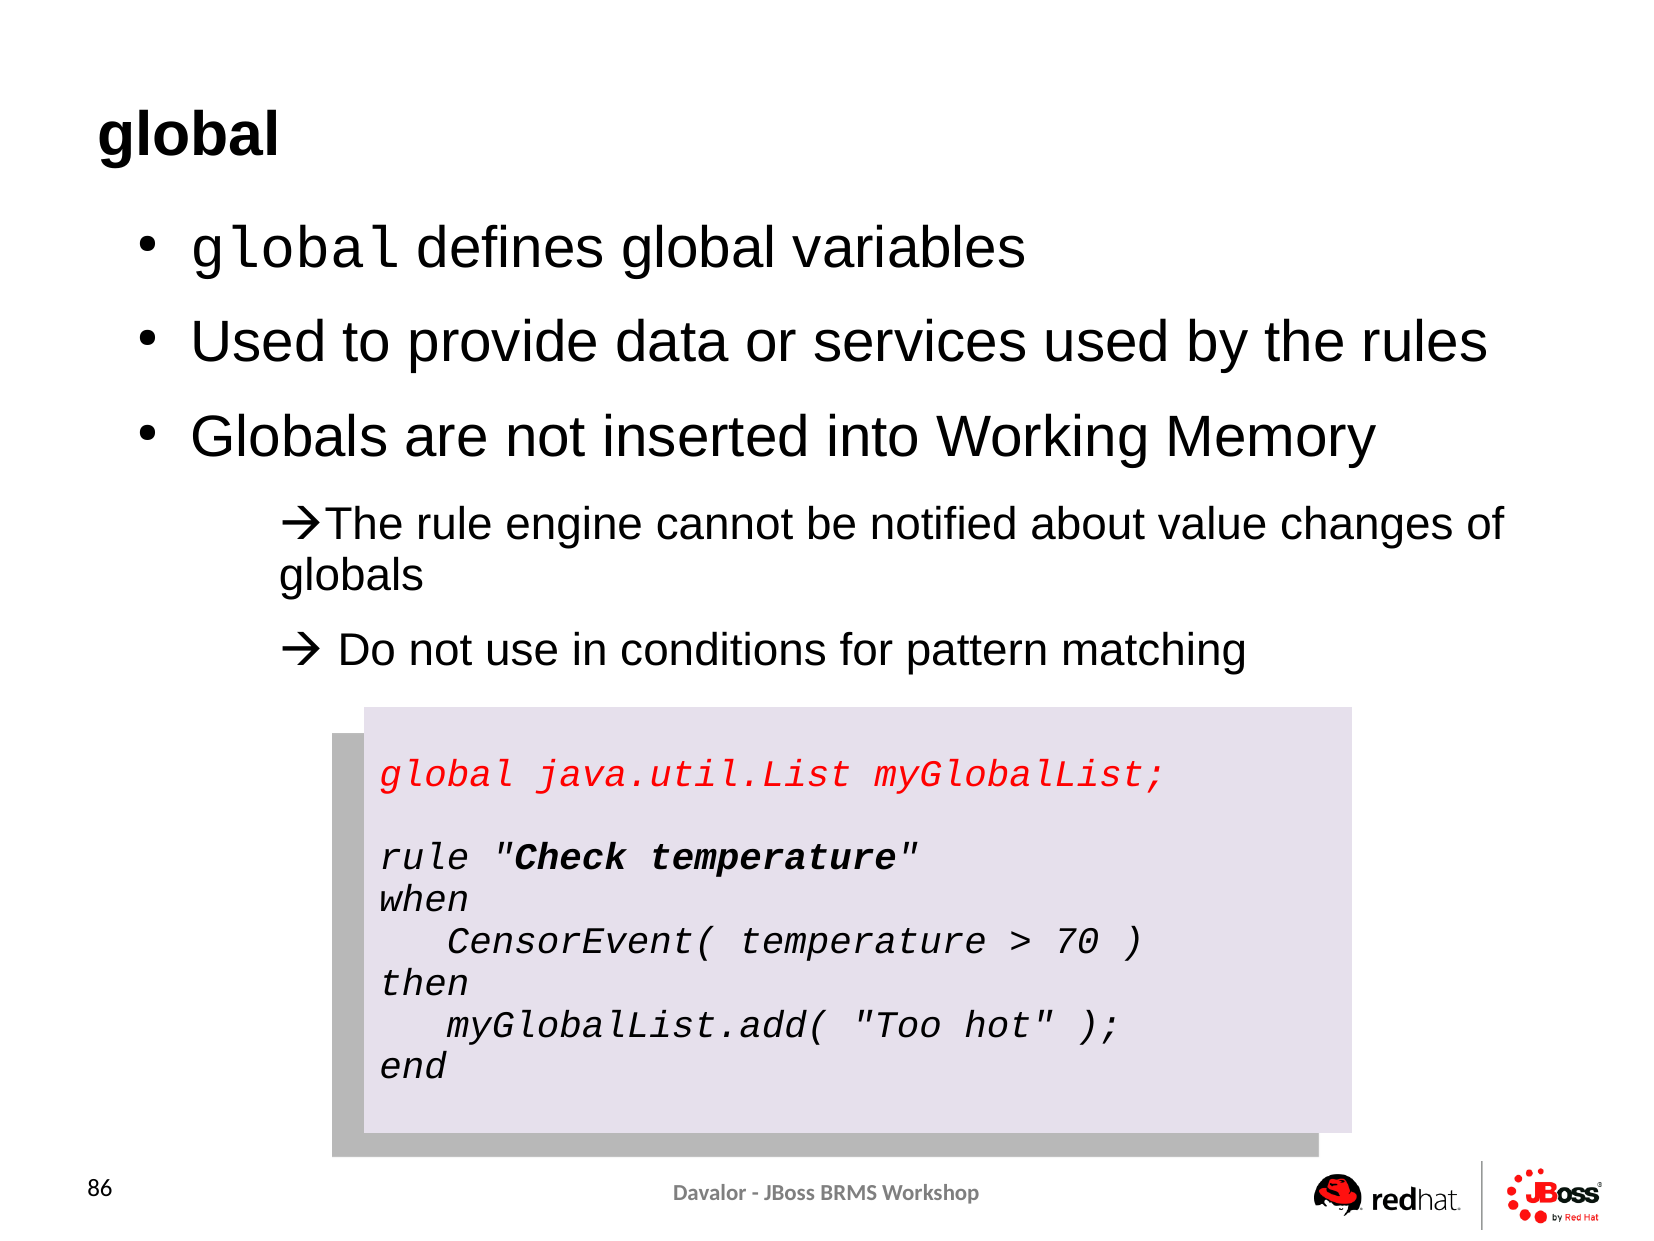

# global
global defines global variables
Used to provide data or services used by the rules
Globals are not inserted into Working Memory
The rule engine cannot be notified about value changes of globals
 Do not use in conditions for pattern matching
global java.util.List myGlobalList;
rule "Check temperature"
when
 CensorEvent( temperature > 70 )
then
 myGlobalList.add( "Too hot" );
end